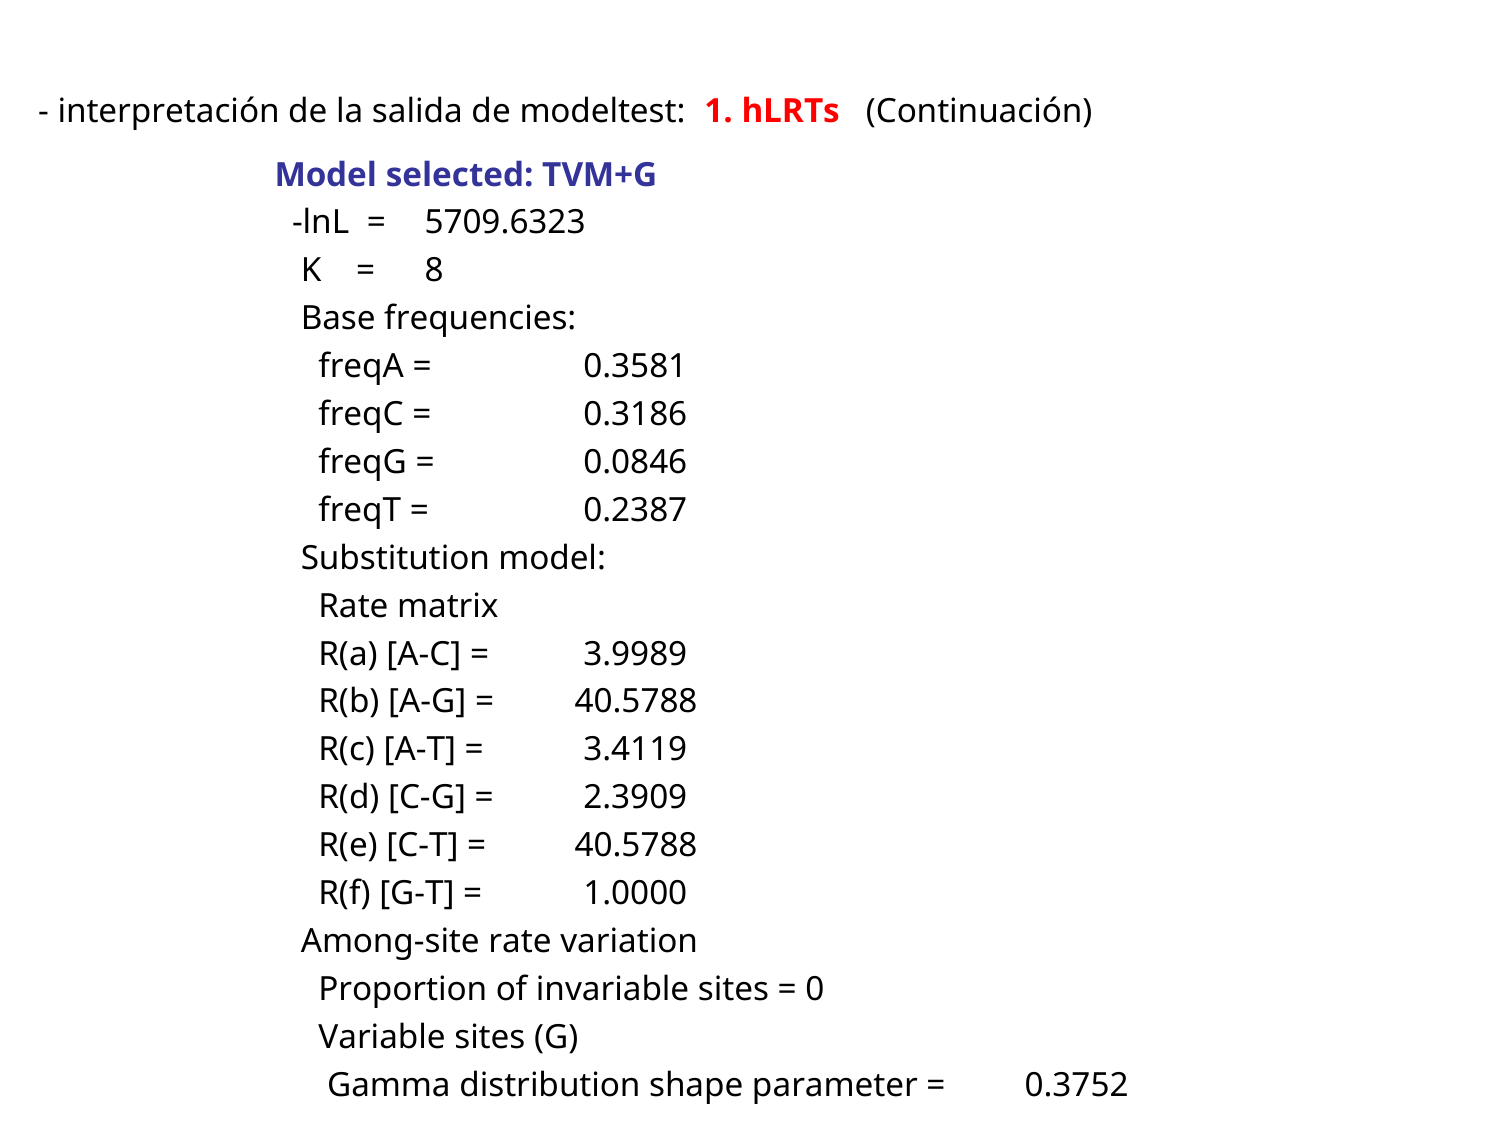

- interpretación de la salida de modeltest: 1. hLRTs (Continuación)
Model selected: TVM+G
 -lnL =	5709.6323
 K =	8
 Base frequencies:
 freqA = 	 0.3581
 freqC = 	 0.3186
 freqG = 	 0.0846
 freqT = 	 0.2387
 Substitution model:
 Rate matrix
 R(a) [A-C] = 	 3.9989
 R(b) [A-G] = 	40.5788
 R(c) [A-T] = 	 3.4119
 R(d) [C-G] = 	 2.3909
 R(e) [C-T] = 	40.5788
 R(f) [G-T] = 	 1.0000
 Among-site rate variation
 Proportion of invariable sites = 0
 Variable sites (G)
 Gamma distribution shape parameter = 	0.3752